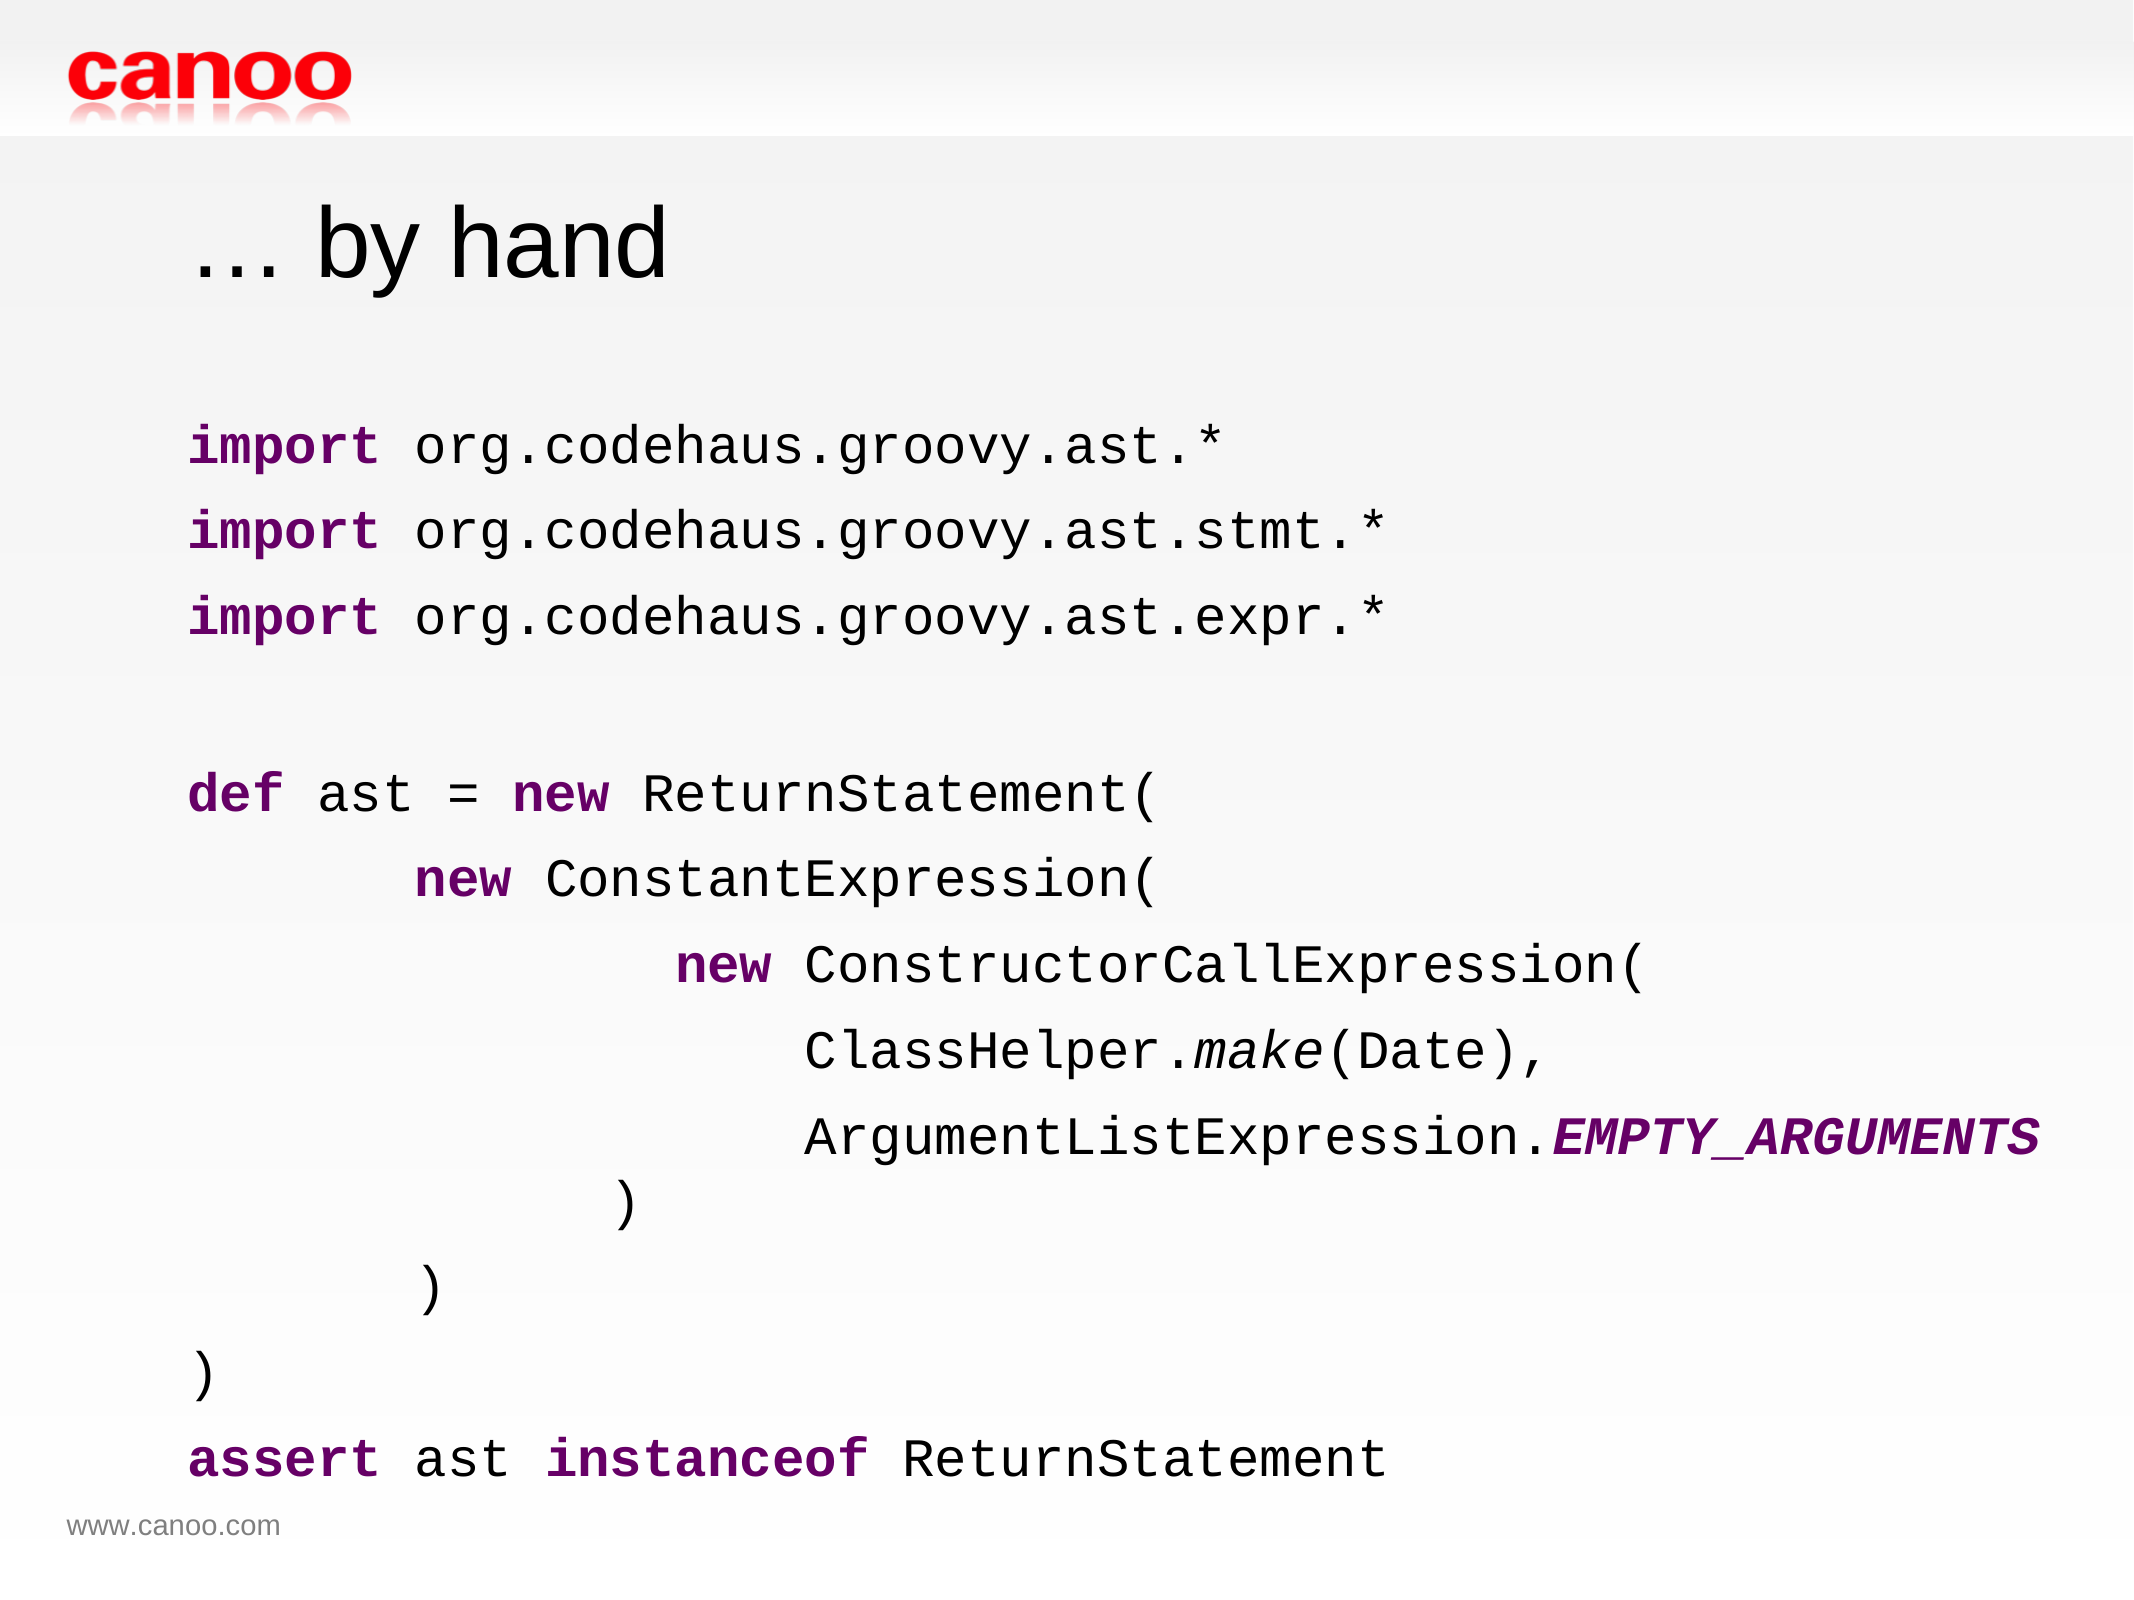

… by hand
import org.codehaus.groovy.ast.*
import org.codehaus.groovy.ast.stmt.*
import org.codehaus.groovy.ast.expr.*
def ast = new ReturnStatement(
 new ConstantExpression(
 new ConstructorCallExpression(
 ClassHelper.make(Date),
 ArgumentListExpression.EMPTY_ARGUMENTS )
 )
)
assert ast instanceof ReturnStatement